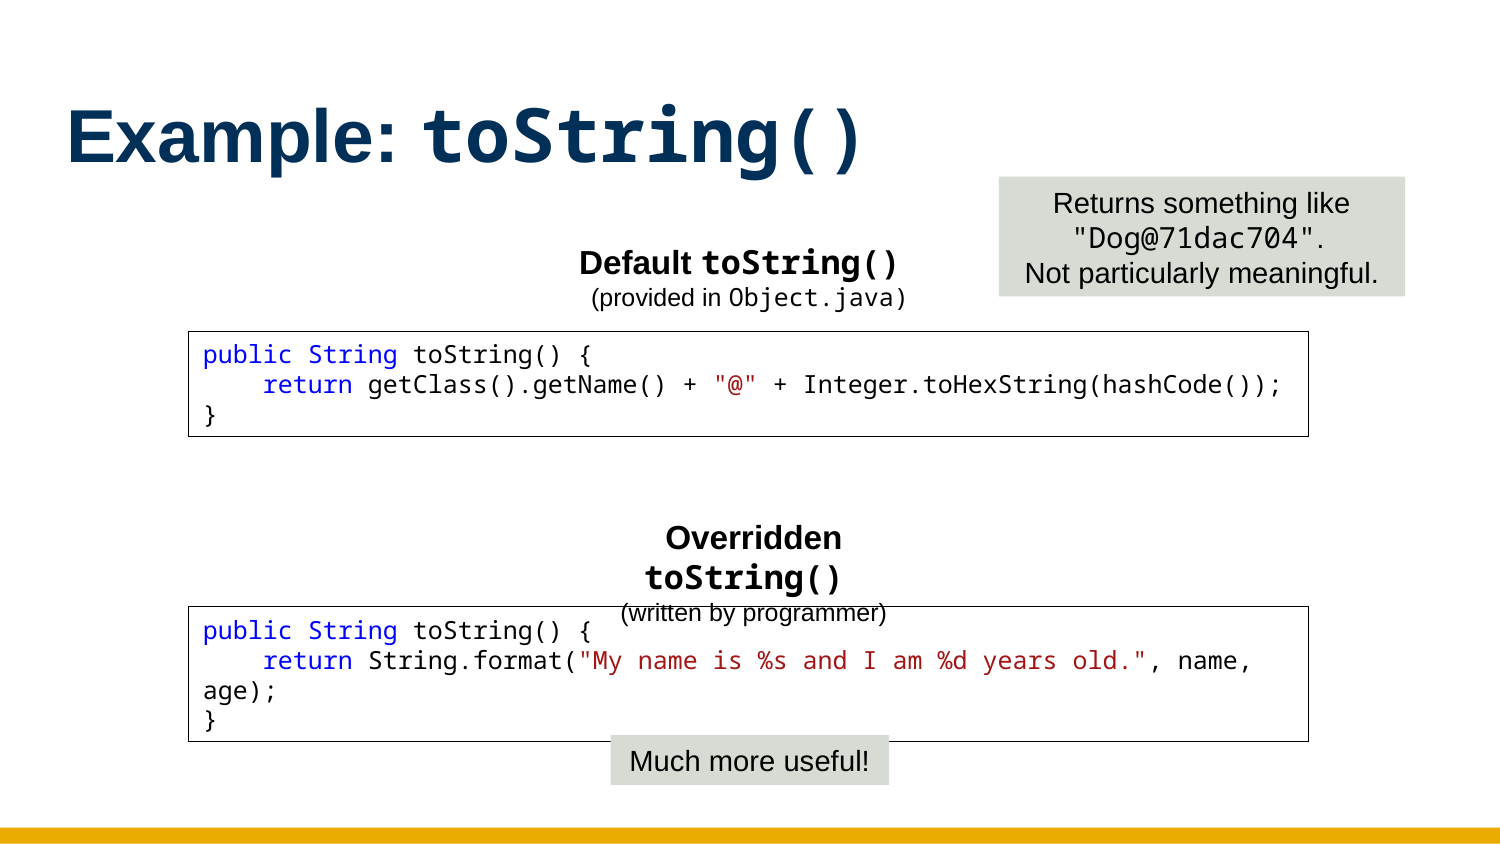

# Example: toString()
Returns something like "Dog@71dac704".
Not particularly meaningful.
Default toString()
(provided in Object.java)
public String toString() {
    return getClass().getName() + "@" + Integer.toHexString(hashCode());
}
Overridden toString()
(written by programmer)
public String toString() {
    return String.format("My name is %s and I am %d years old.", name, age);
}
Much more useful!